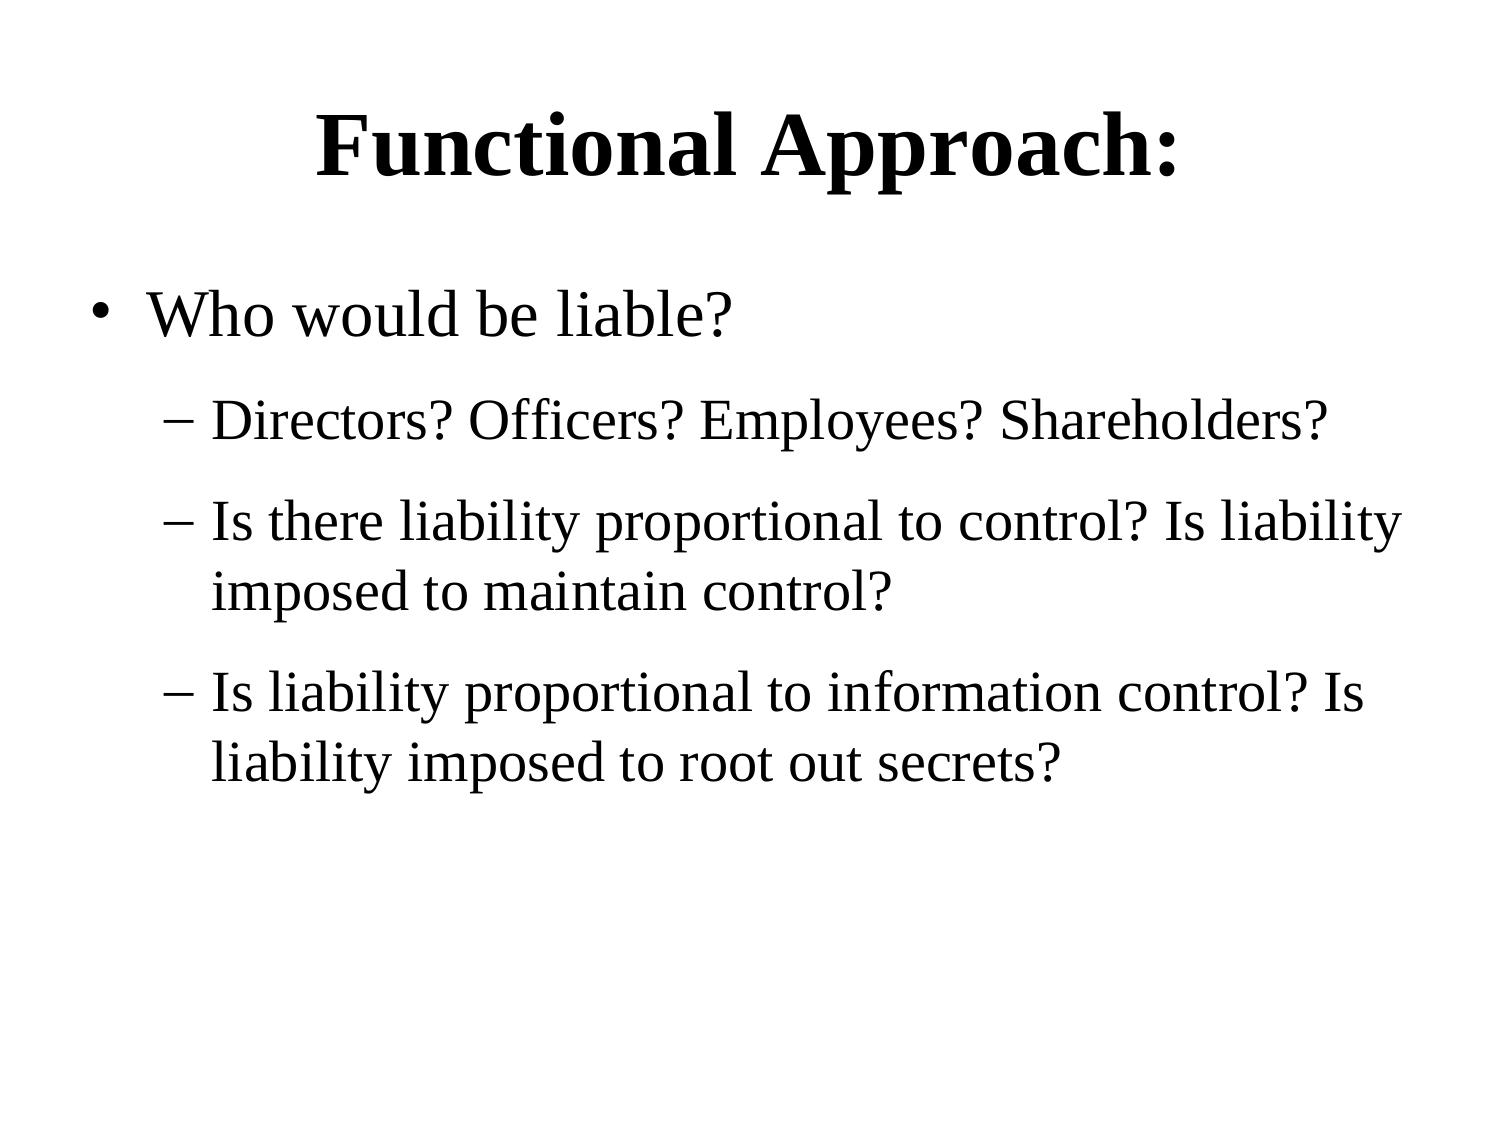

# Functional Approach:
Who would be liable?
Directors? Officers? Employees? Shareholders?
Is there liability proportional to control? Is liability imposed to maintain control?
Is liability proportional to information control? Is liability imposed to root out secrets?